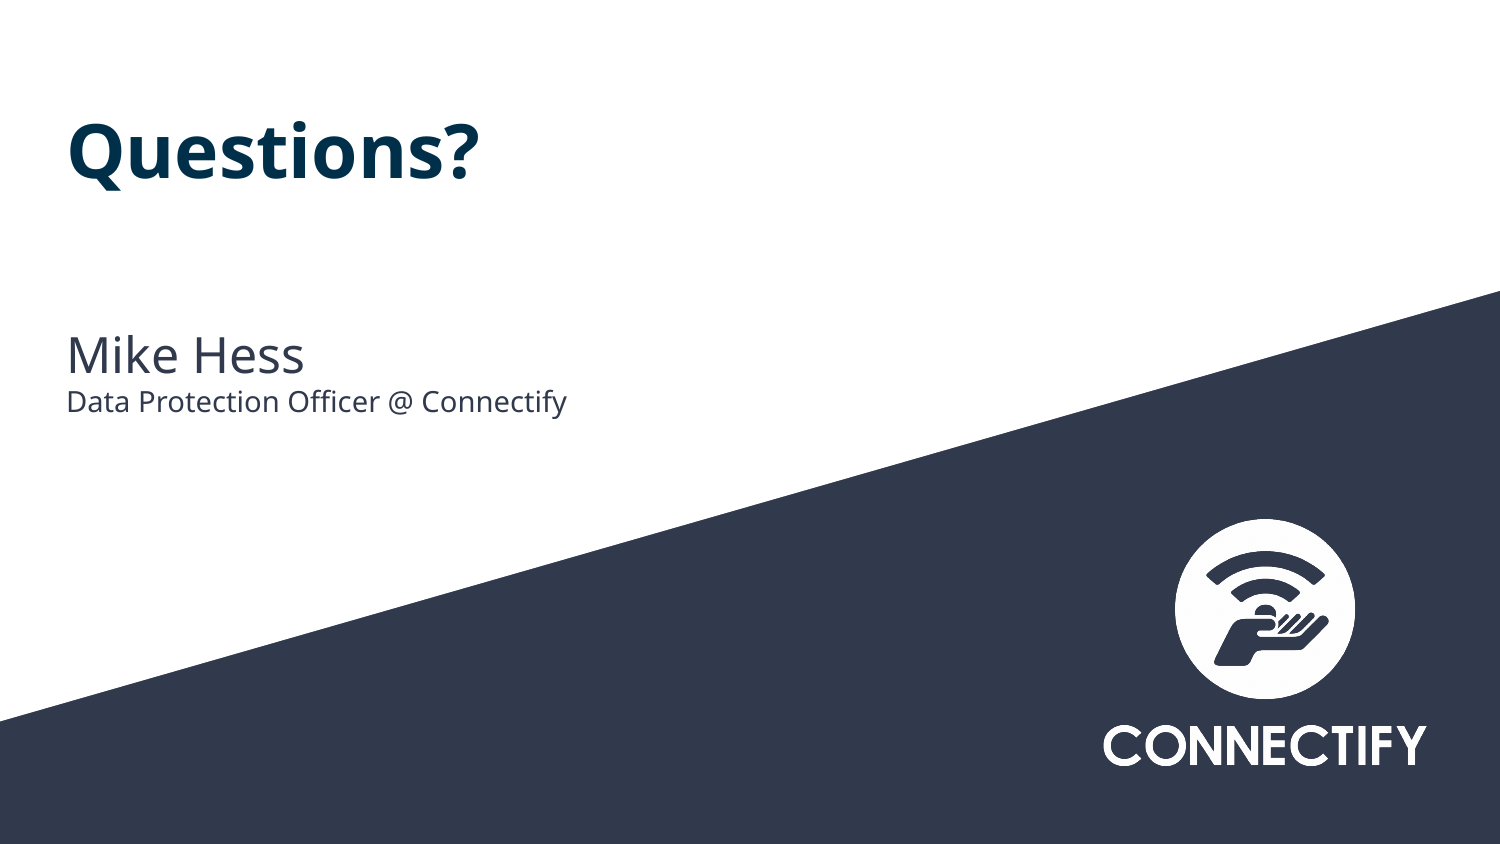

# Questions?
Mike Hess
Data Protection Officer @ Connectify